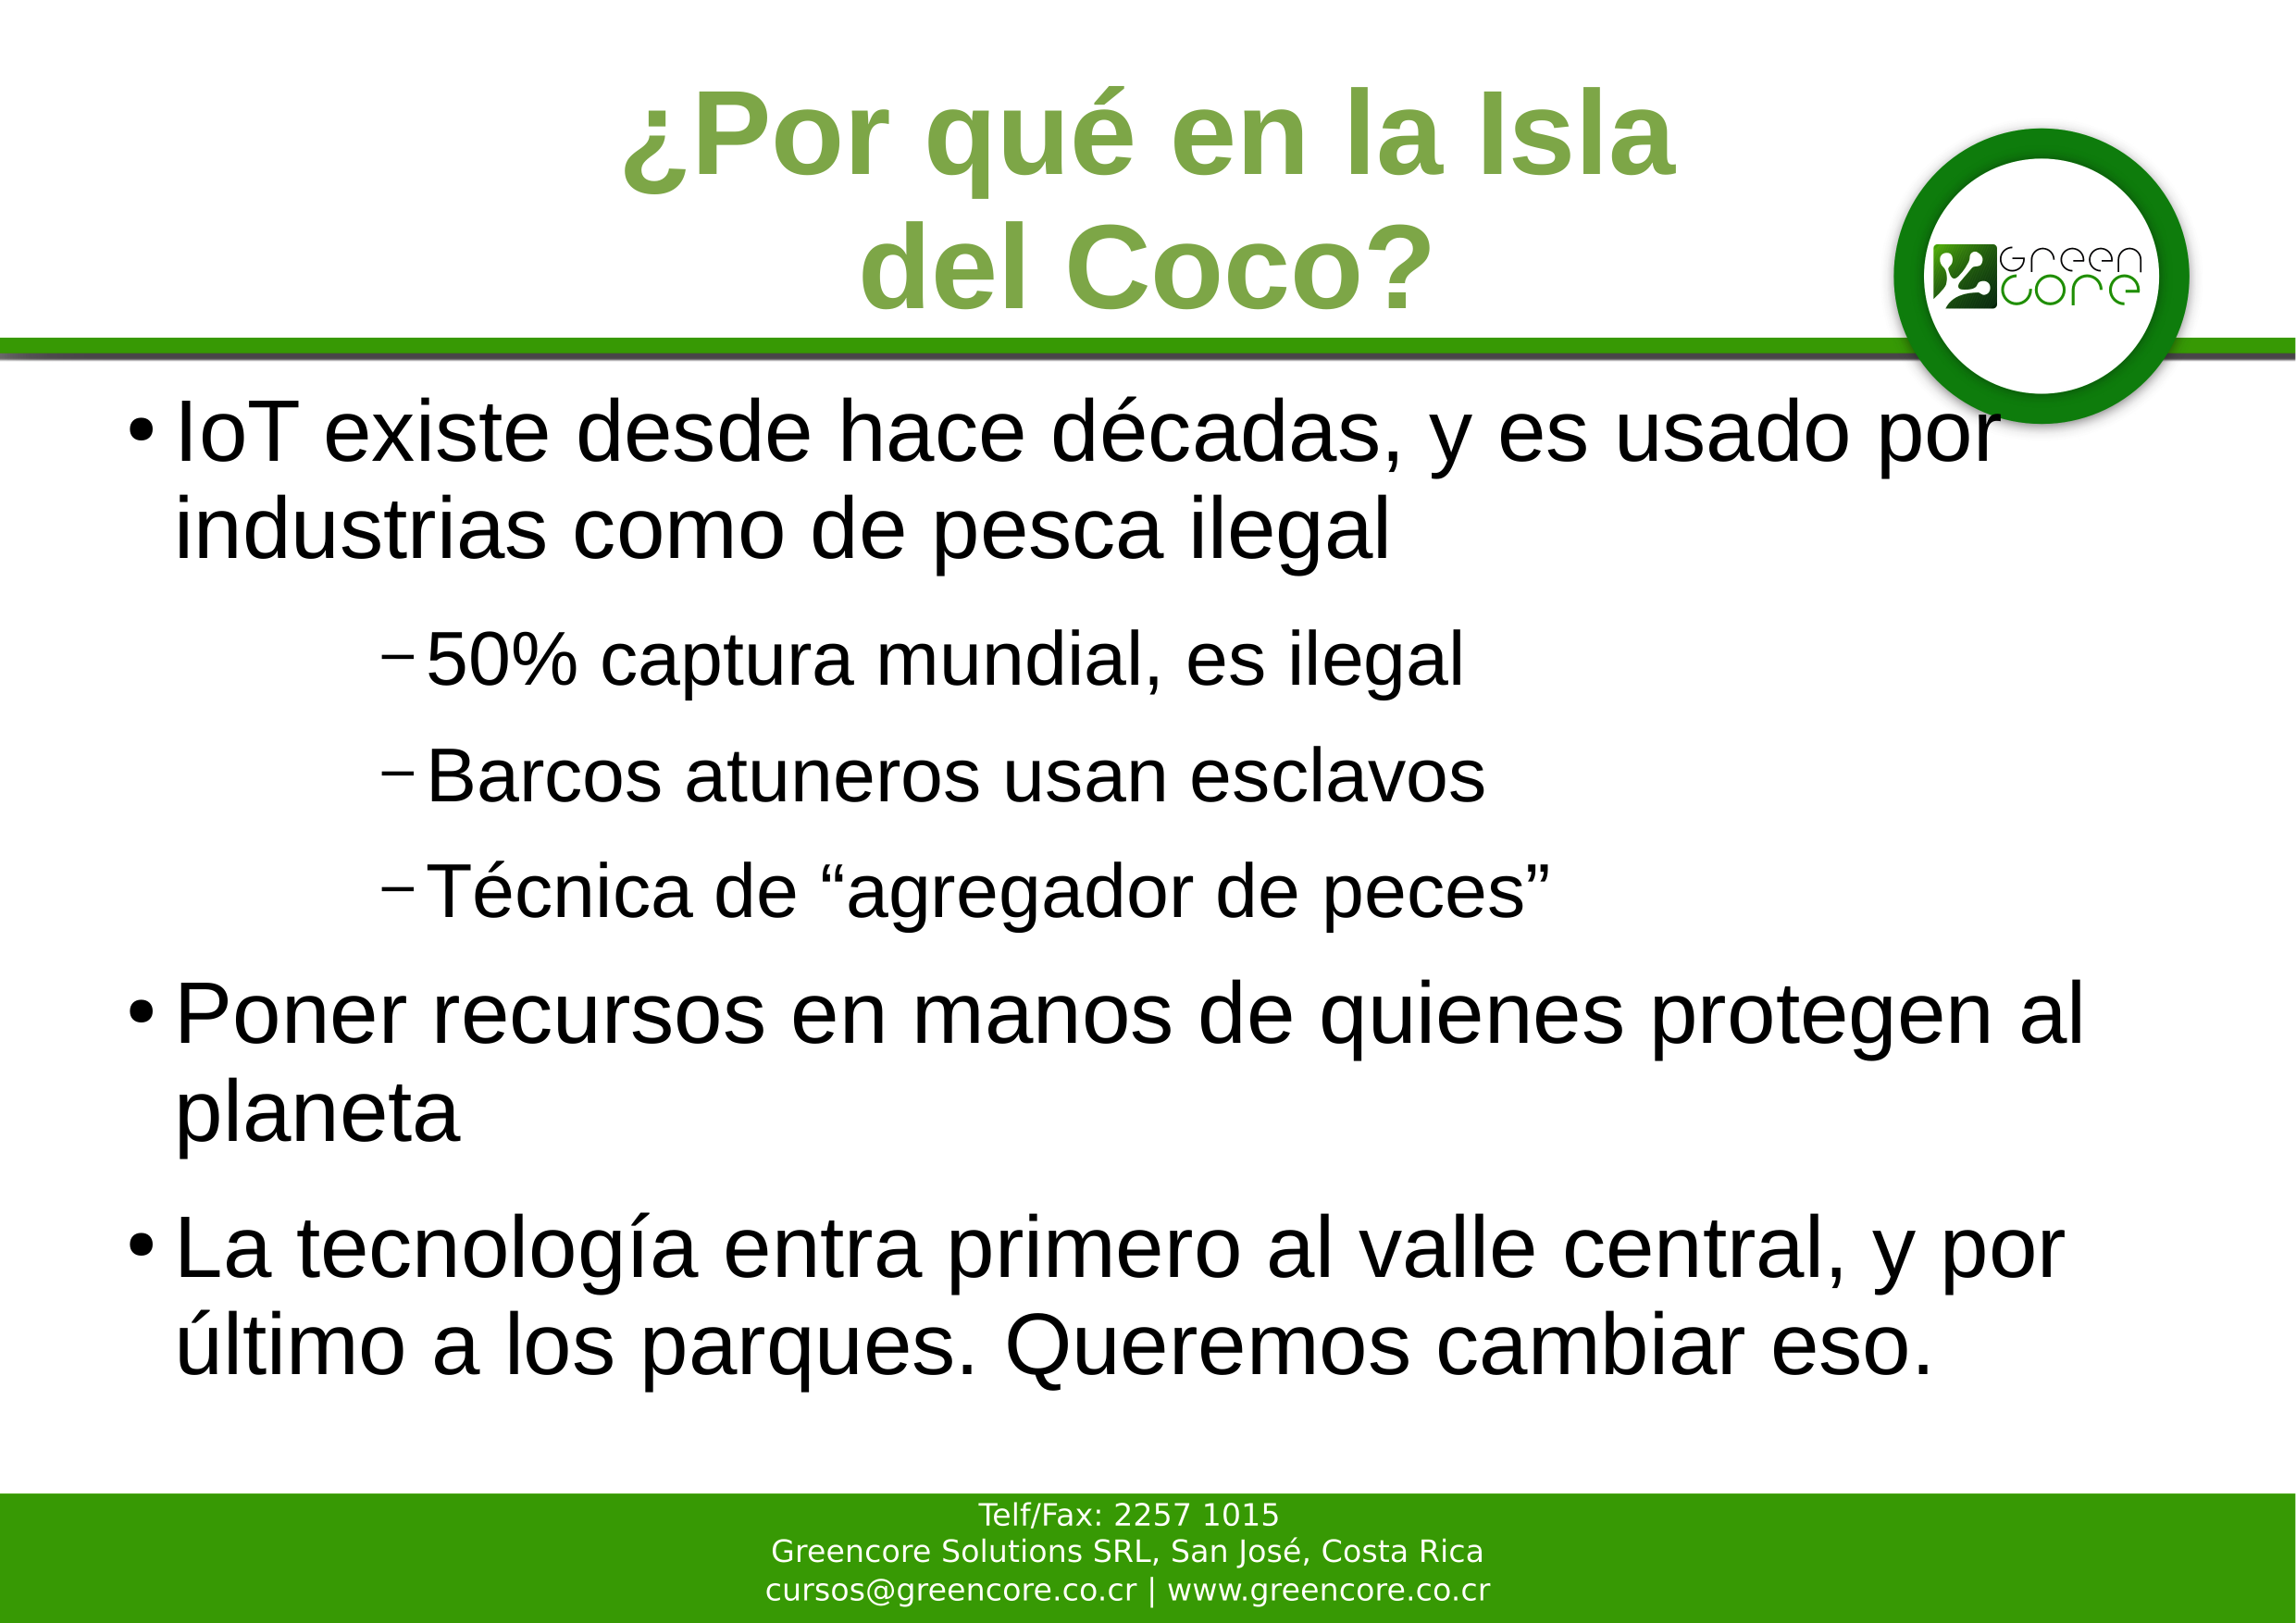

# ¿Por qué en la Isla del Coco?
IoT existe desde hace décadas, y es usado por industrias como de pesca ilegal
50% captura mundial, es ilegal
Barcos atuneros usan esclavos
Técnica de “agregador de peces”
Poner recursos en manos de quienes protegen al planeta
La tecnología entra primero al valle central, y por último a los parques. Queremos cambiar eso.